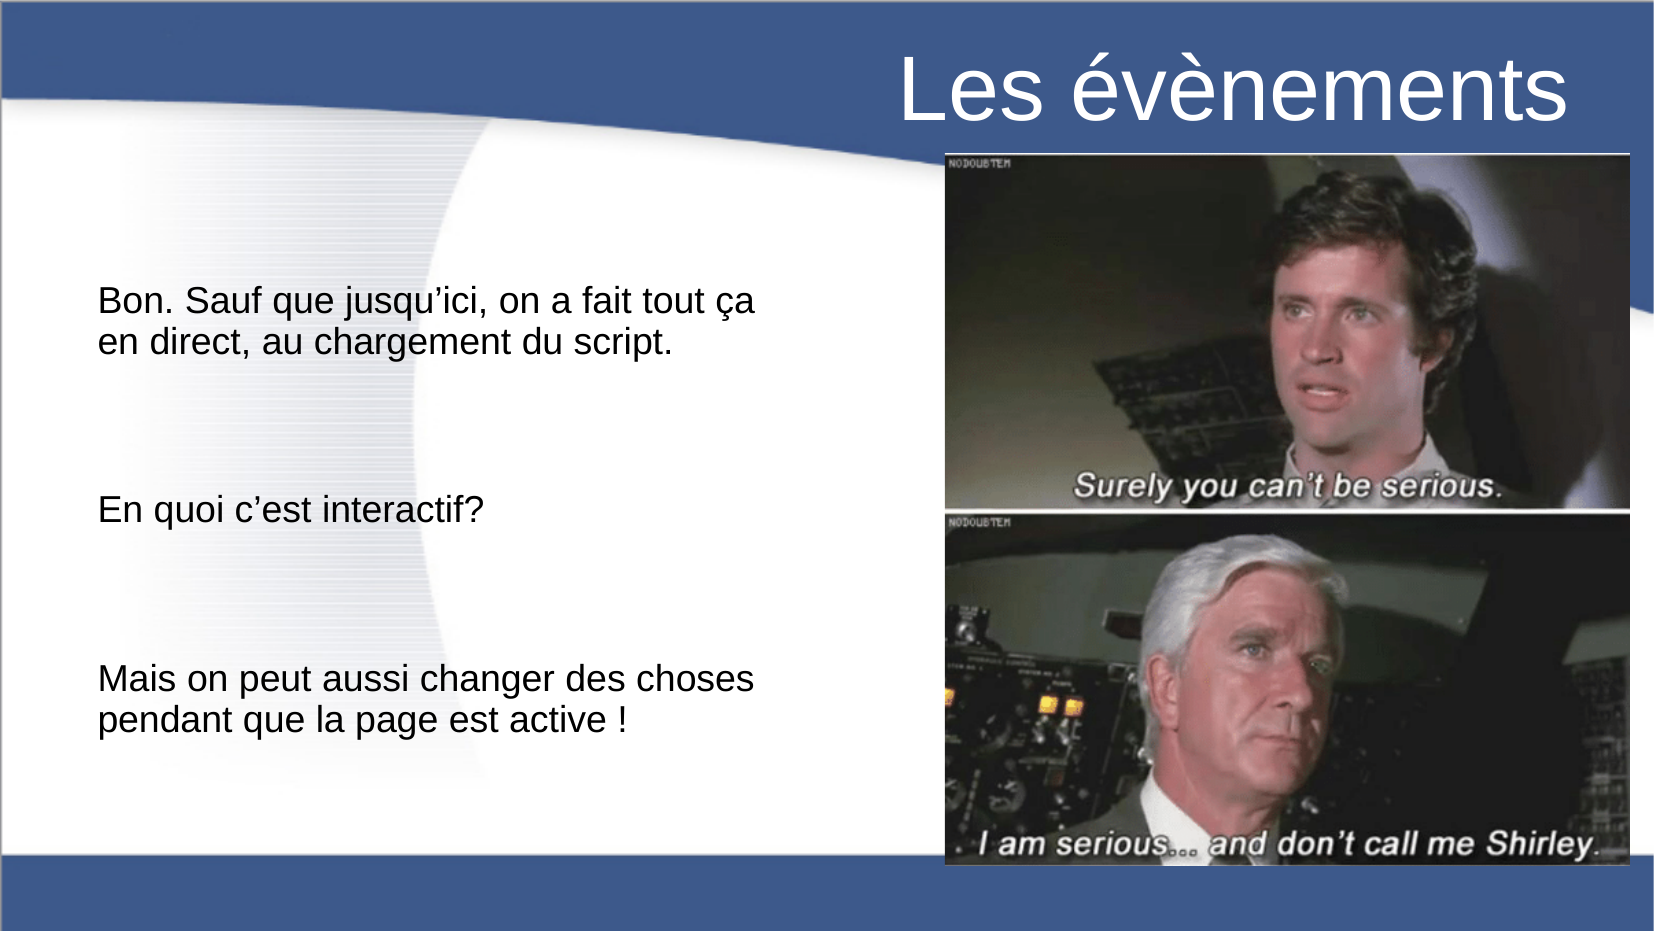

# Les évènements
Bon. Sauf que jusqu’ici, on a fait tout ça
en direct, au chargement du script.
En quoi c’est interactif?
Mais on peut aussi changer des choses
pendant que la page est active !